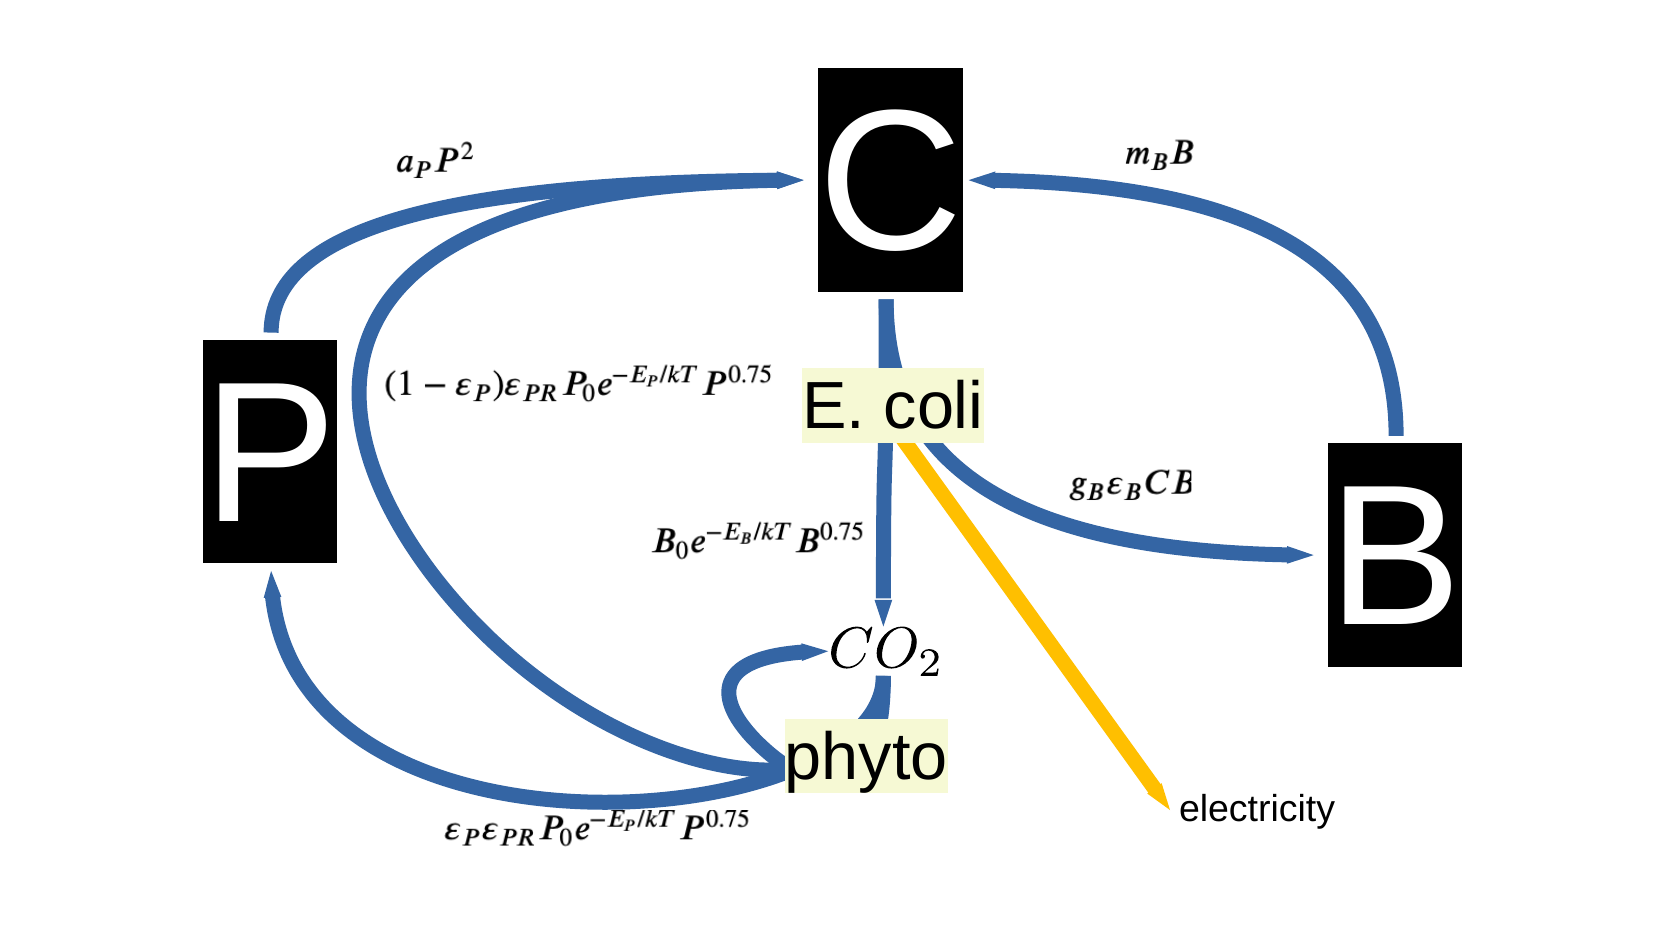

C
P
E. coli
B
phyto
electricity